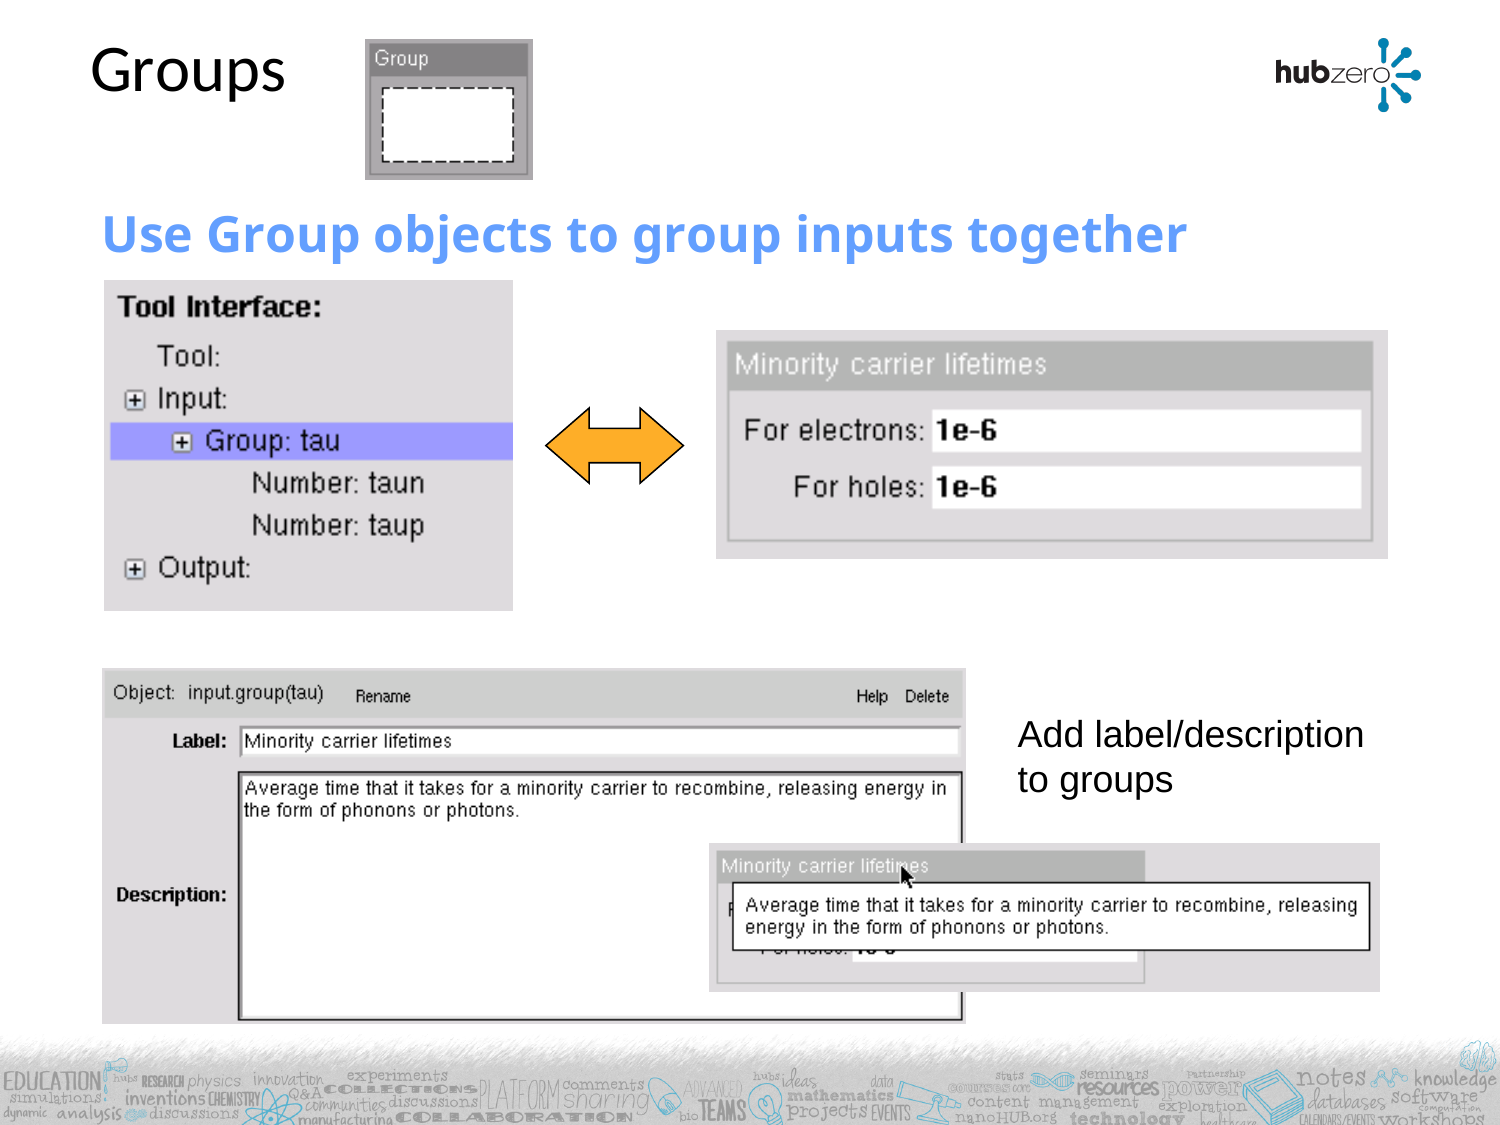

Groups
Use Group objects to group inputs together
Add label/description
to groups